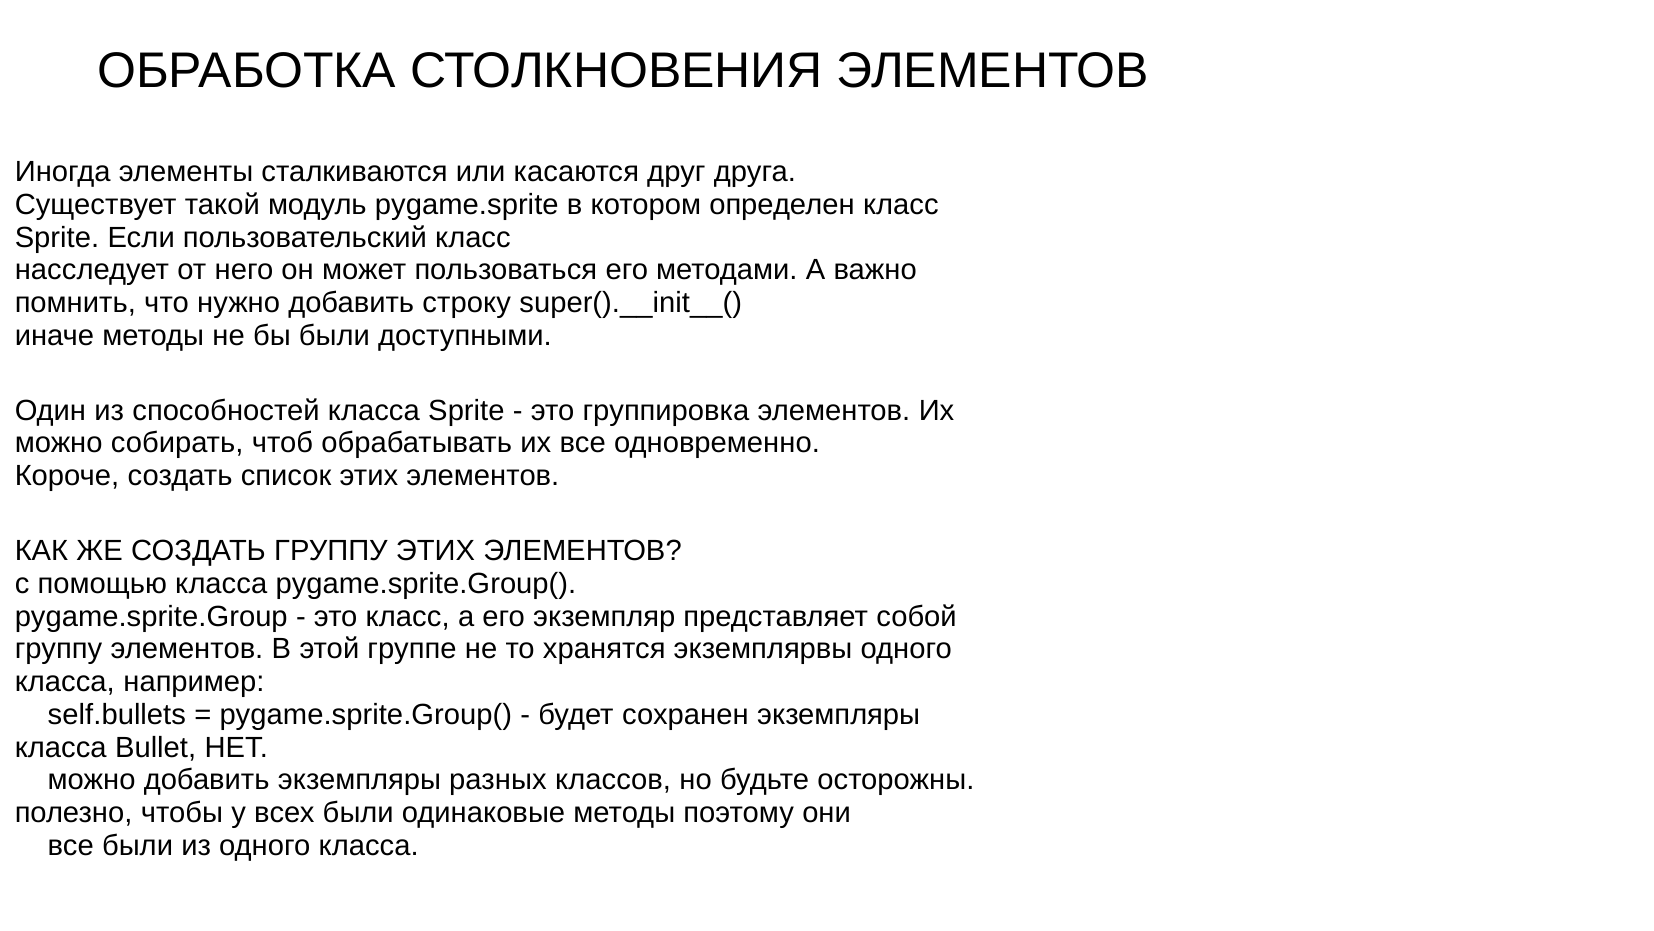

# ОБРАБОТКА СТОЛКНОВЕНИЯ ЭЛЕМЕНТОВ
Иногда элементы сталкиваются или касаются друг друга.
Существует такой модуль pygame.sprite в котором определен класс Sprite. Если пользовательский класс
насследует от него он может пользоваться его методами. А важно помнить, что нужно добавить строку super().__init__()
иначе методы не бы были доступными.
Один из способностей класса Sprite - это группировка элементов. Их можно собирать, чтоб обрабатывать их все одновременно.
Короче, создать список этих элементов.
КАК ЖЕ СОЗДАТЬ ГРУППУ ЭТИХ ЭЛЕМЕНТОВ?
с помощью класса pygame.sprite.Group().
pygame.sprite.Group - это класс, а его экземпляр представляет собой группу элементов. В этой группе не то хранятся экземплярвы одного
класса, например:
 self.bullets = pygame.sprite.Group() - будет сохранен экземпляры класса Bullet, НЕТ.
 можно добавить экземпляры разных классов, но будьте осторожны. полезно, чтобы у всех были одинаковые методы поэтому они
 все были из одного класса.